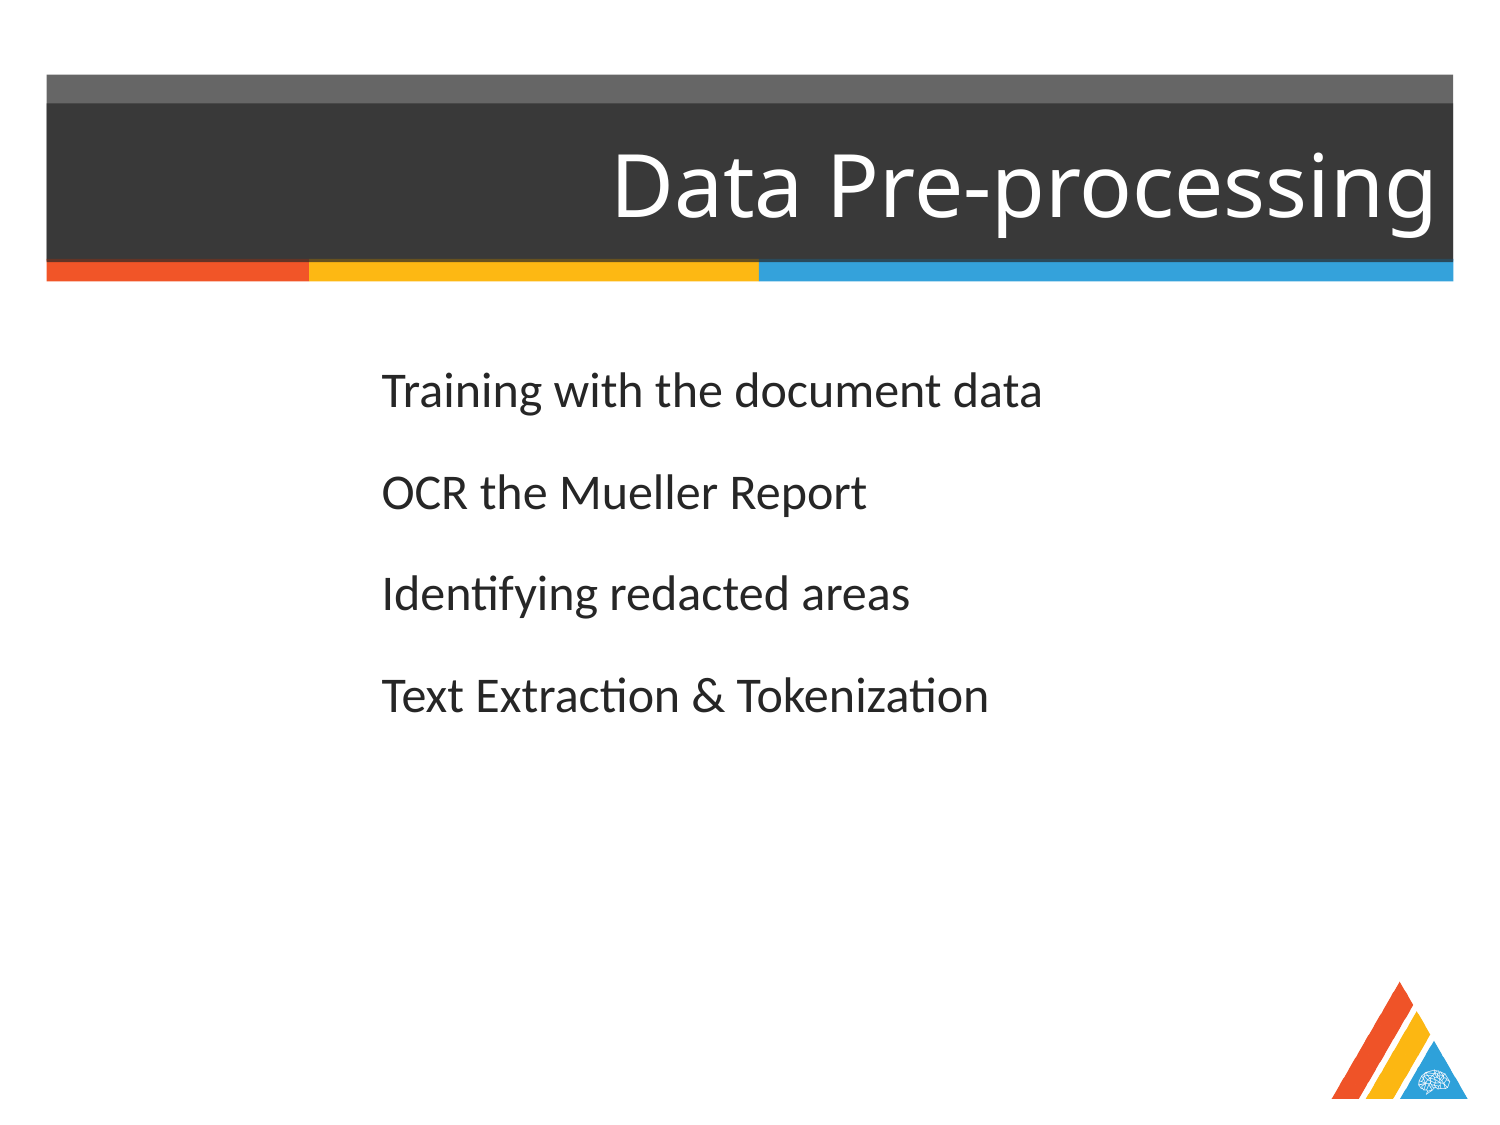

# Data Pre-processing
Training with the document data
OCR the Mueller Report
Identifying redacted areas
Text Extraction & Tokenization